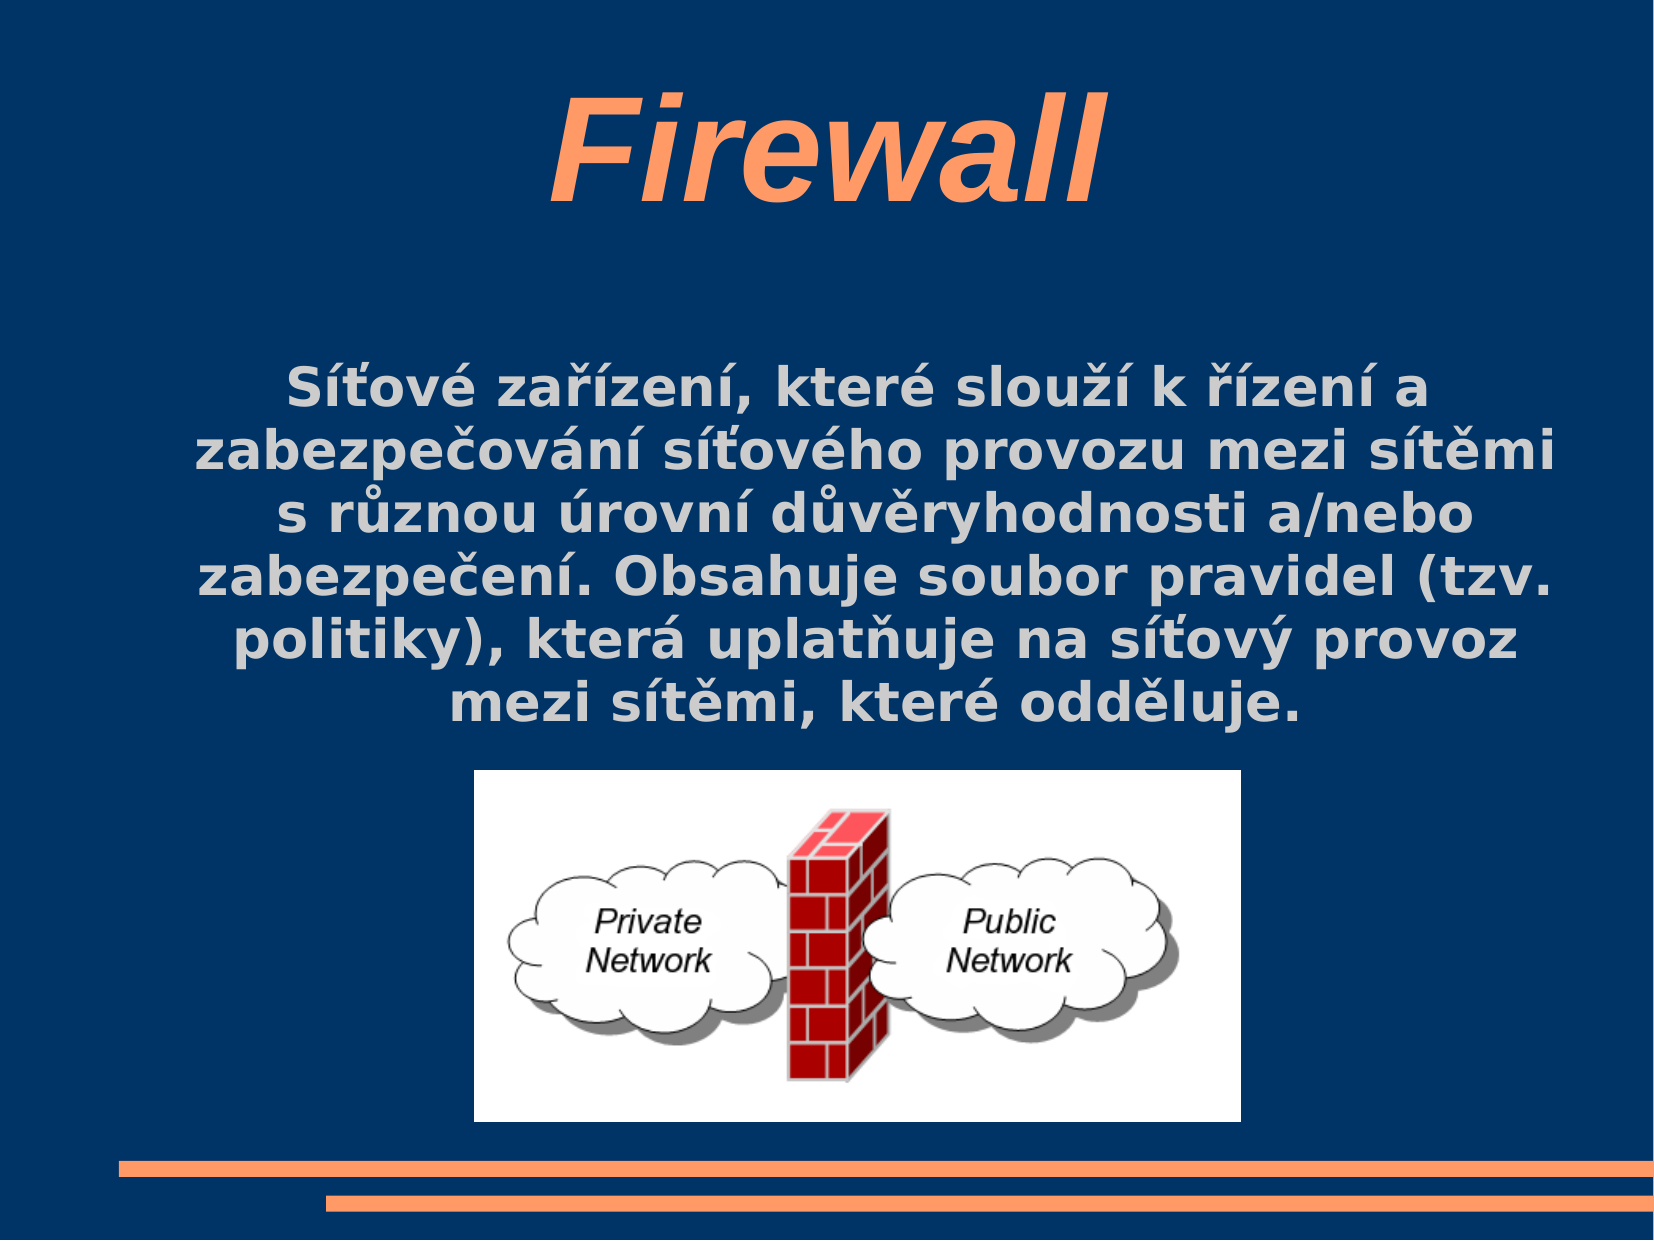

# Firewall
Síťové zařízení, které slouží k řízení a zabezpečování síťového provozu mezi sítěmi s různou úrovní důvěryhodnosti a/nebo zabezpečení. Obsahuje soubor pravidel (tzv. politiky), která uplatňuje na síťový provoz mezi sítěmi, které odděluje.